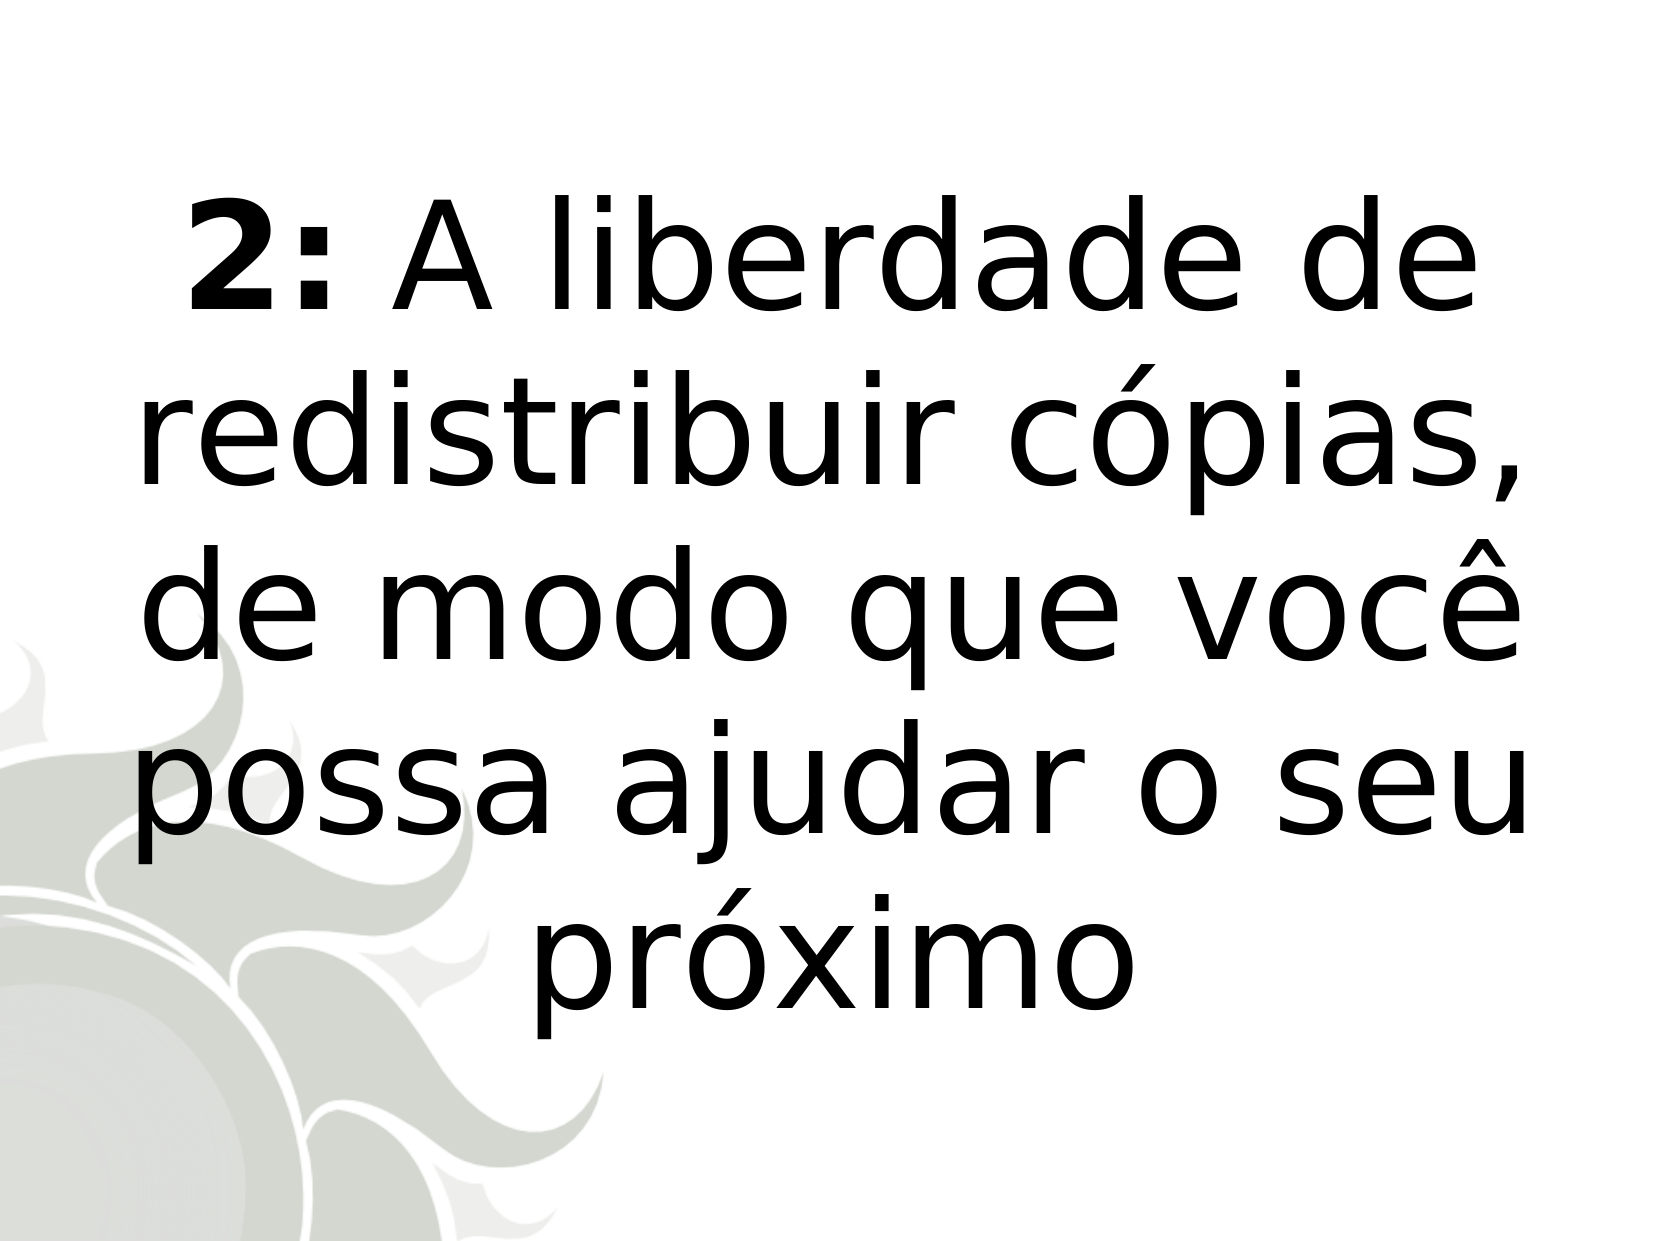

# 2: A liberdade de redistribuir cópias, de modo que você possa ajudar o seu próximo